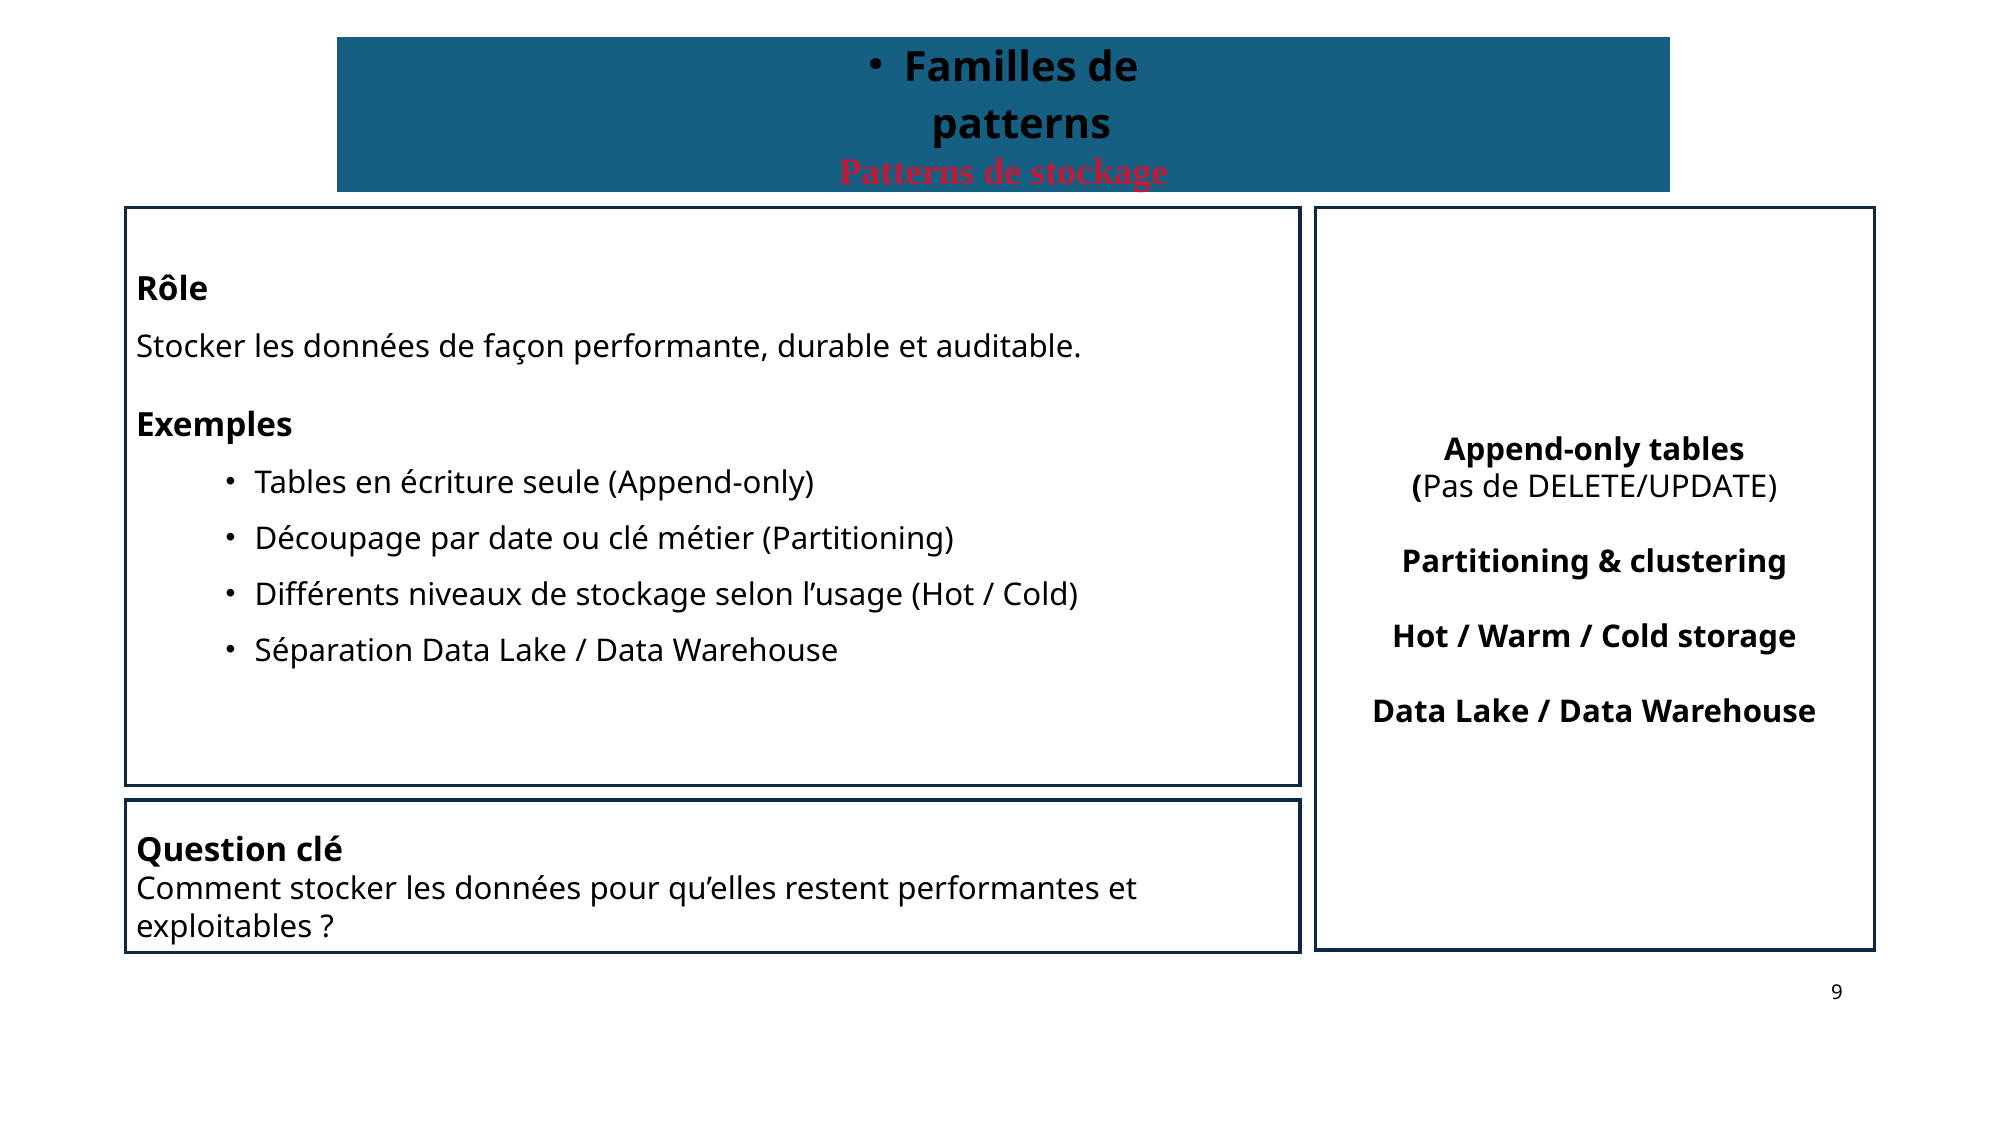

| | Familles de patterns | |
| --- | --- | --- |
| Patterns de stockage | | |
#
Rôle
Stocker les données de façon performante, durable et auditable.
Exemples
Tables en écriture seule (Append-only)
Découpage par date ou clé métier (Partitioning)
Différents niveaux de stockage selon l’usage (Hot / Cold)
Séparation Data Lake / Data Warehouse
Append-only tables
(Pas de DELETE/UPDATE)
Partitioning & clustering
Hot / Warm / Cold storage
Data Lake / Data Warehouse
Question clé
Comment stocker les données pour qu’elles restent performantes et exploitables ?